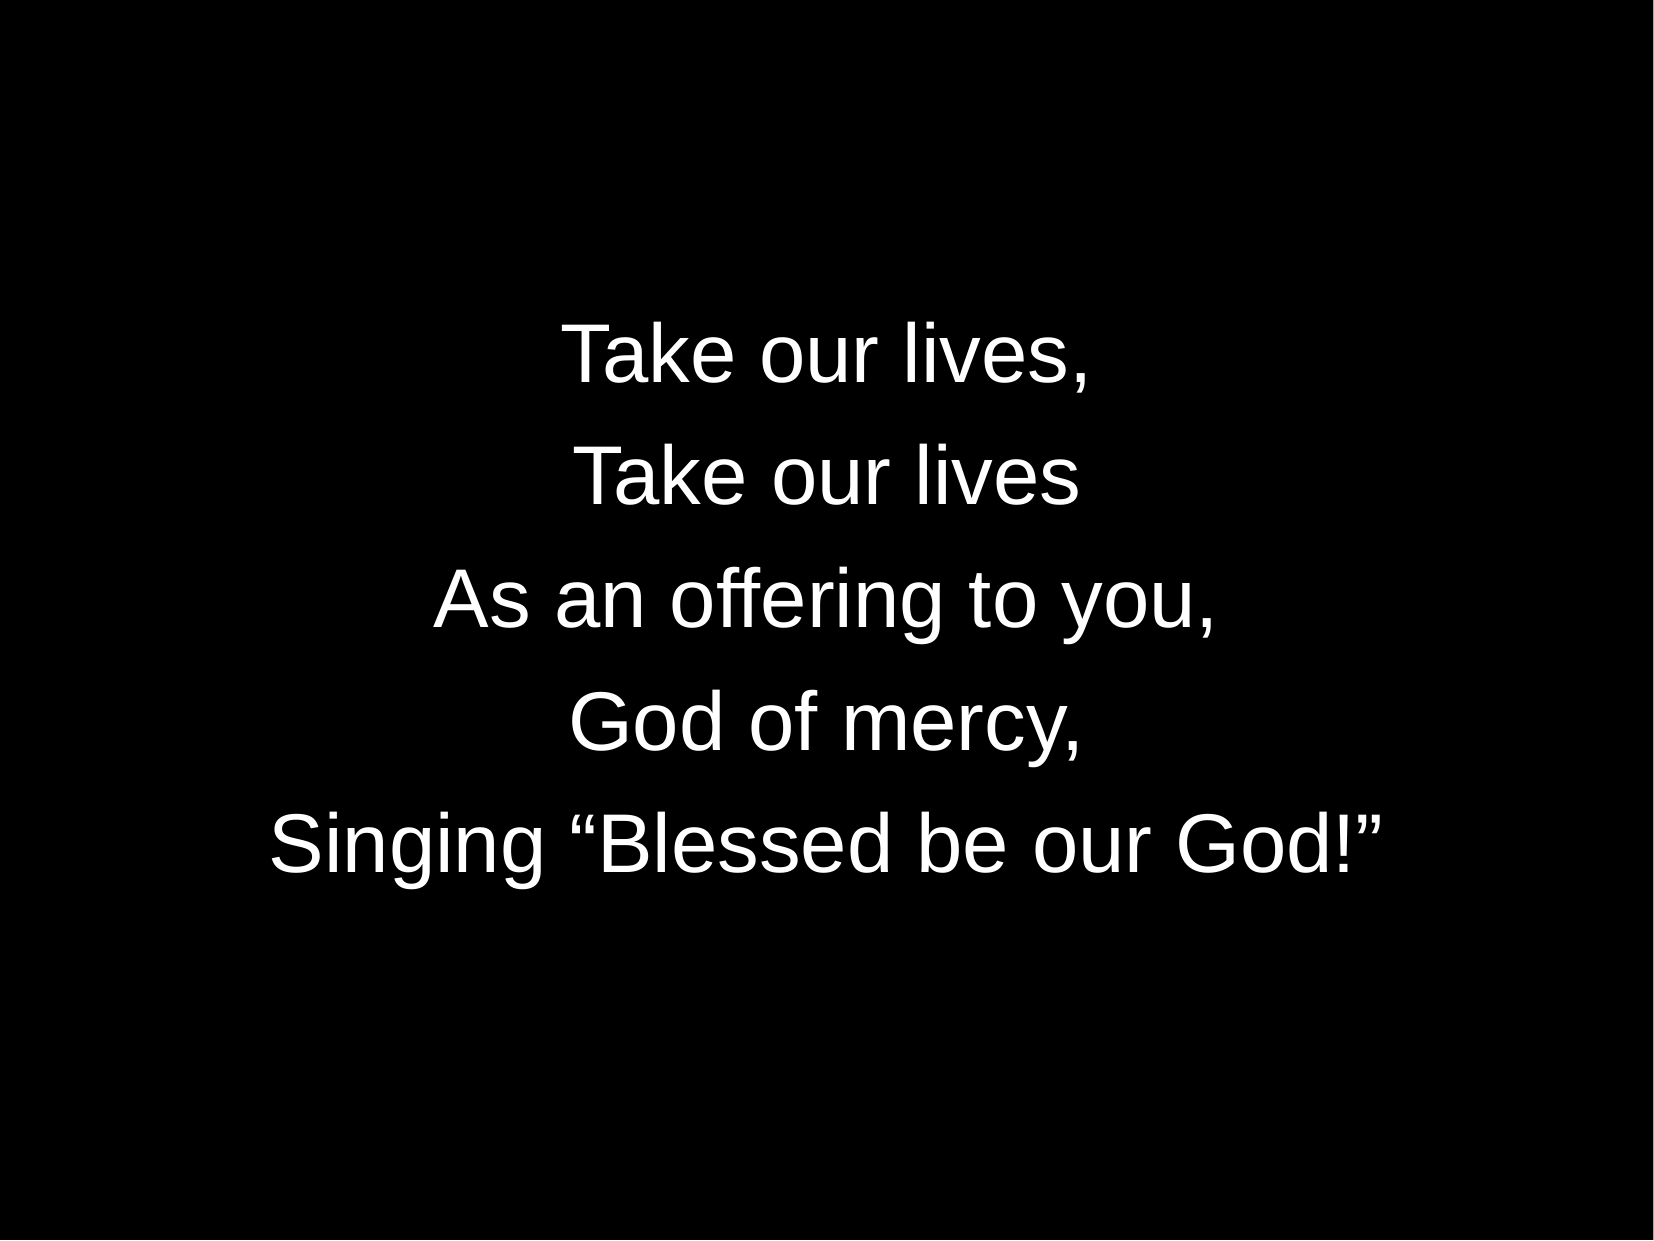

#
Take our lives,
Take our lives
As an offering to you,
God of mercy,
Singing “Blessed be our God!”